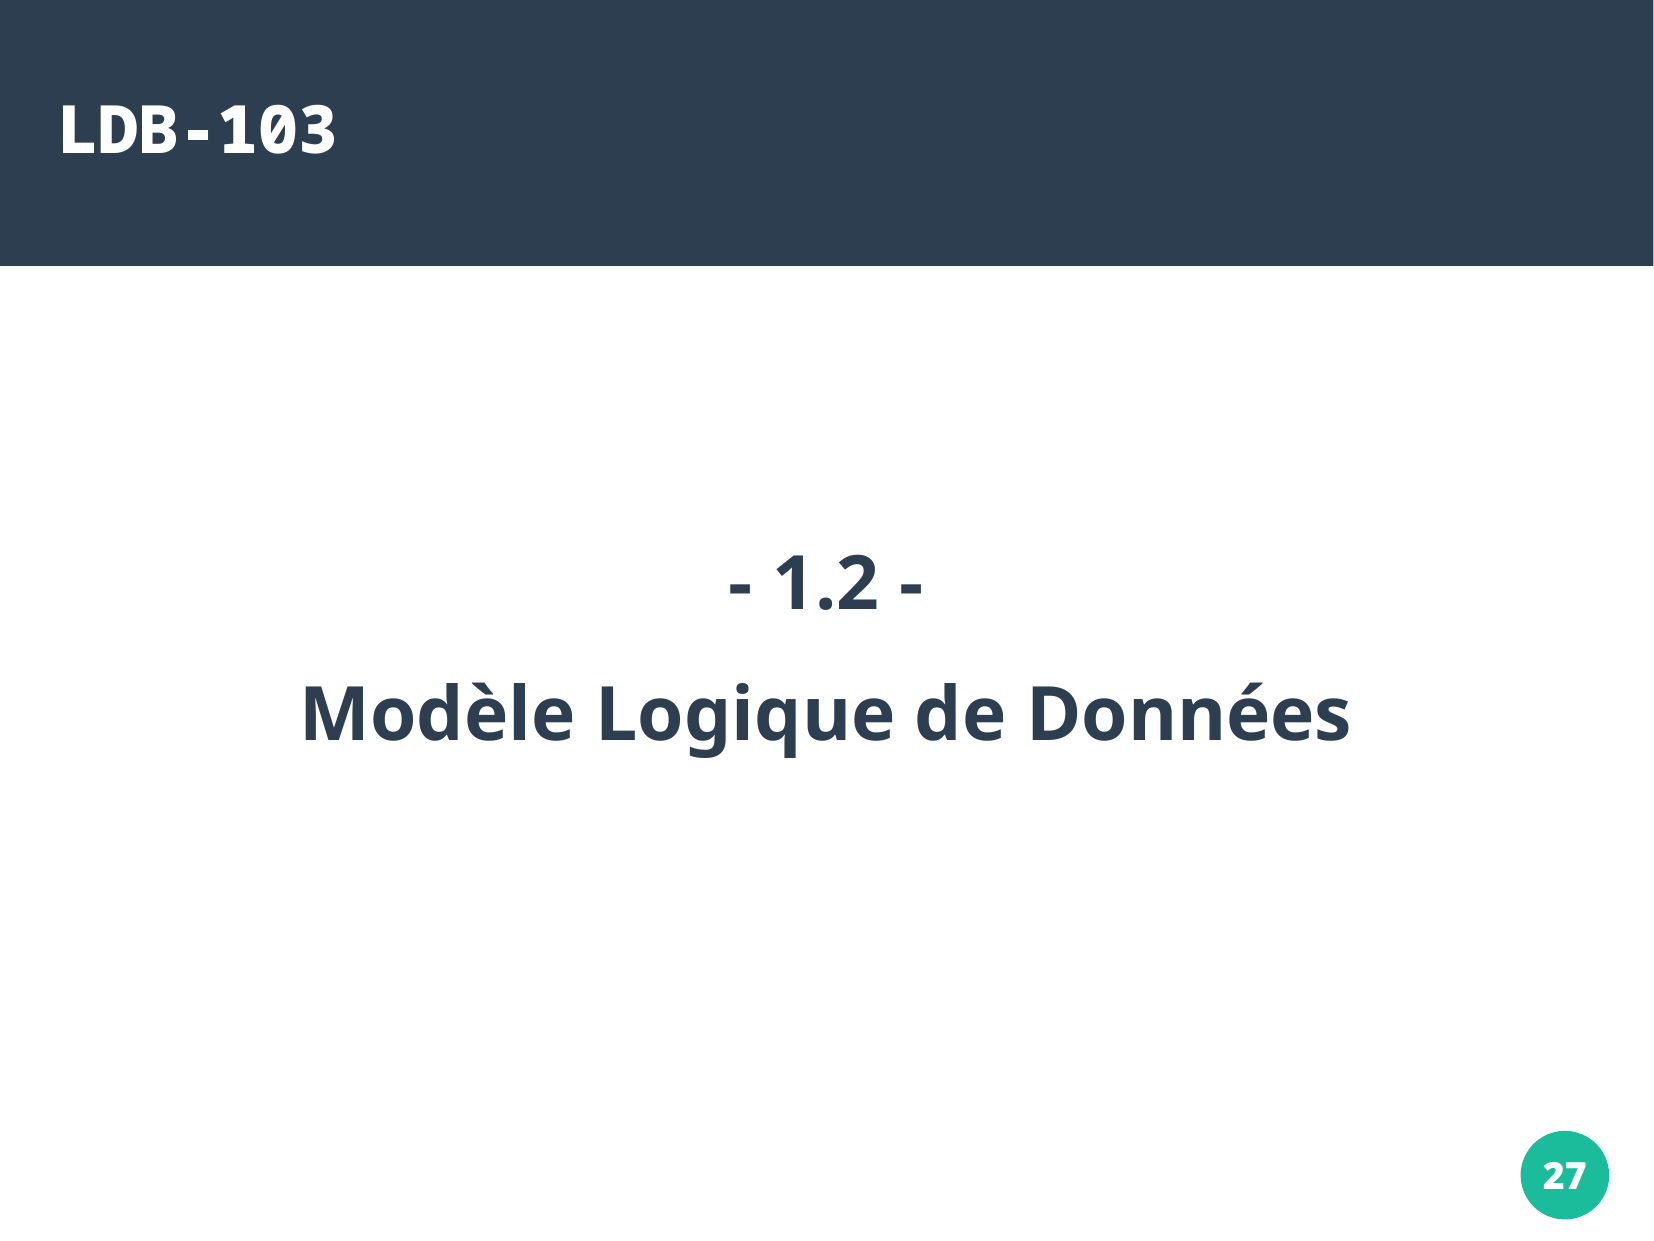

# LDB-103
- 1.2 -
Modèle Logique de Données
27